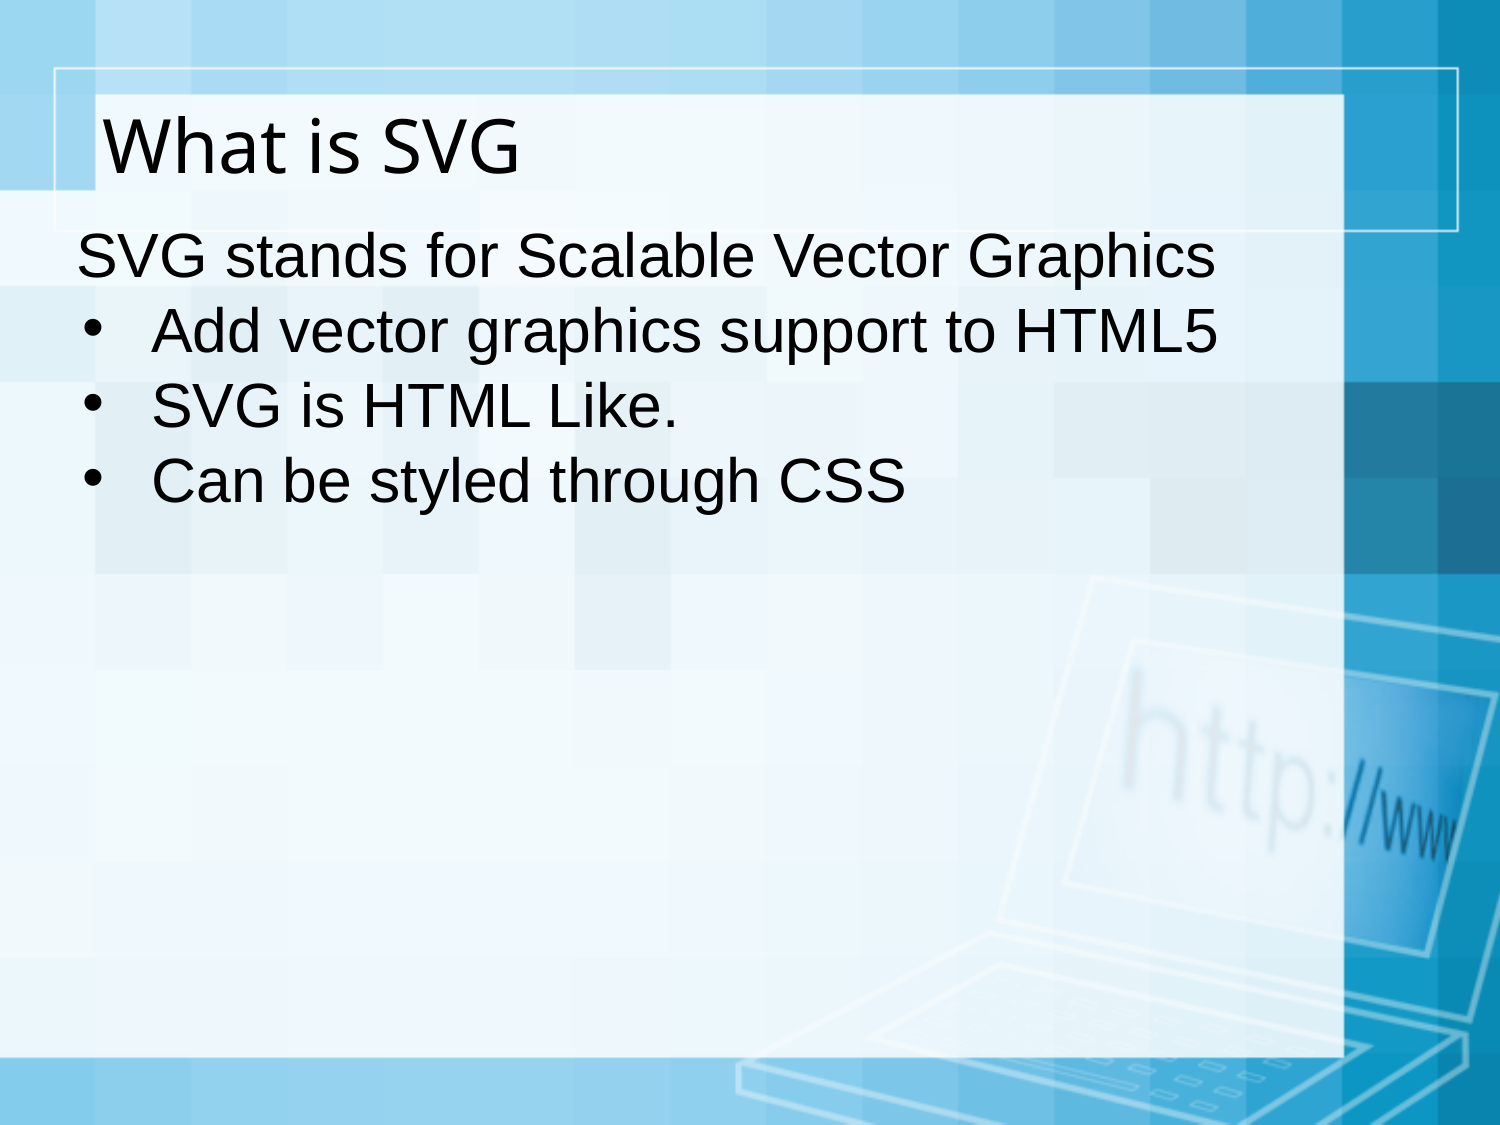

# What is SVG
SVG stands for Scalable Vector Graphics
Add vector graphics support to HTML5
SVG is HTML Like.
Can be styled through CSS